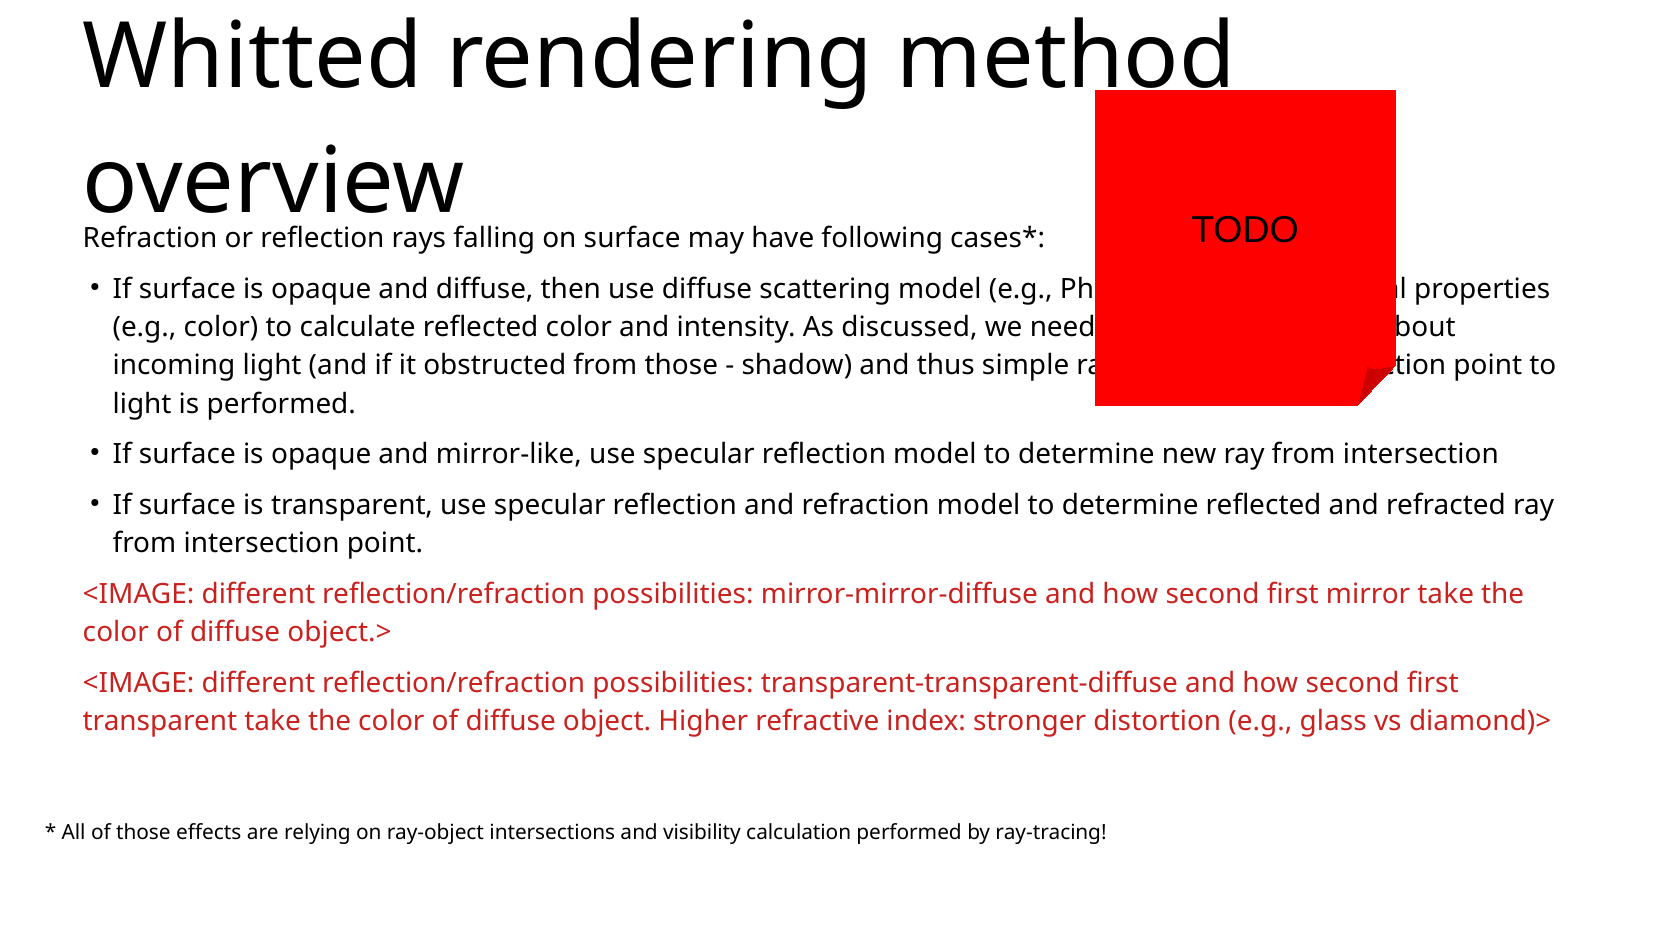

# Whitted rendering method overview
TODO
Refraction or reflection rays falling on surface may have following cases*:
If surface is opaque and diffuse, then use diffuse scattering model (e.g., Phong) and other material properties (e.g., color) to calculate reflected color and intensity. As discussed, we need to know information about incoming light (and if it obstructed from those - shadow) and thus simple raycasting from intersection point to light is performed.
If surface is opaque and mirror-like, use specular reflection model to determine new ray from intersection
If surface is transparent, use specular reflection and refraction model to determine reflected and refracted ray from intersection point.
<IMAGE: different reflection/refraction possibilities: mirror-mirror-diffuse and how second first mirror take the color of diffuse object.>
<IMAGE: different reflection/refraction possibilities: transparent-transparent-diffuse and how second first transparent take the color of diffuse object. Higher refractive index: stronger distortion (e.g., glass vs diamond)>
* All of those effects are relying on ray-object intersections and visibility calculation performed by ray-tracing!